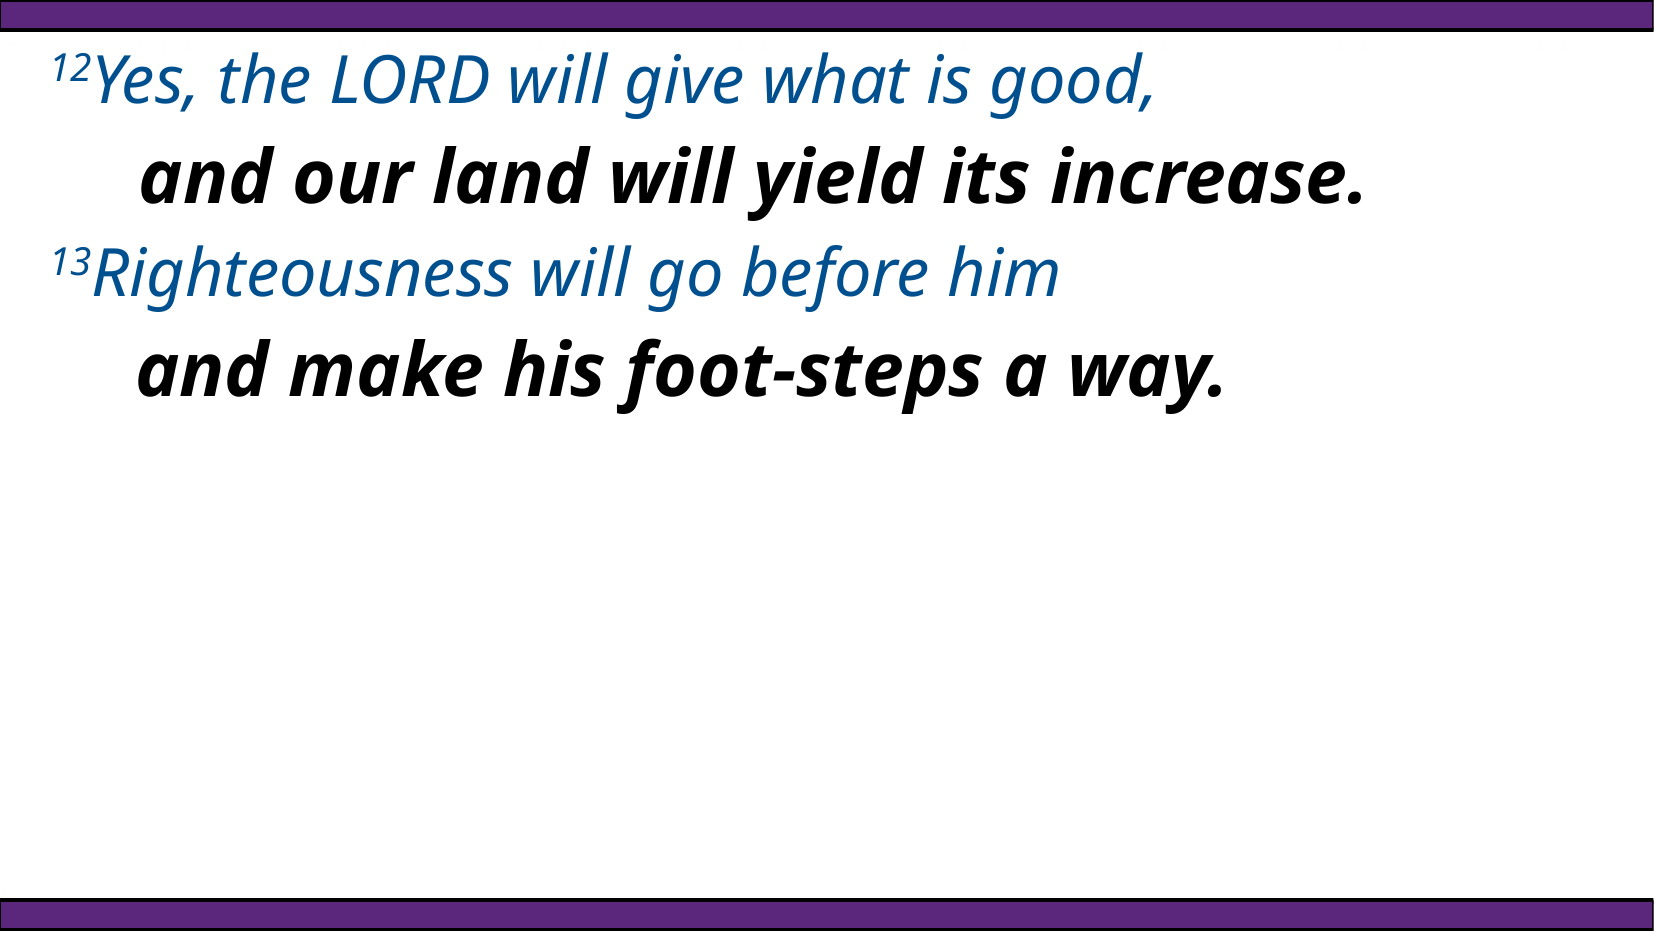

12Yes, the LORD will give what is good,
 and our land will yield its increase.
13Righteousness will go before him
 and make his foot-steps a way.